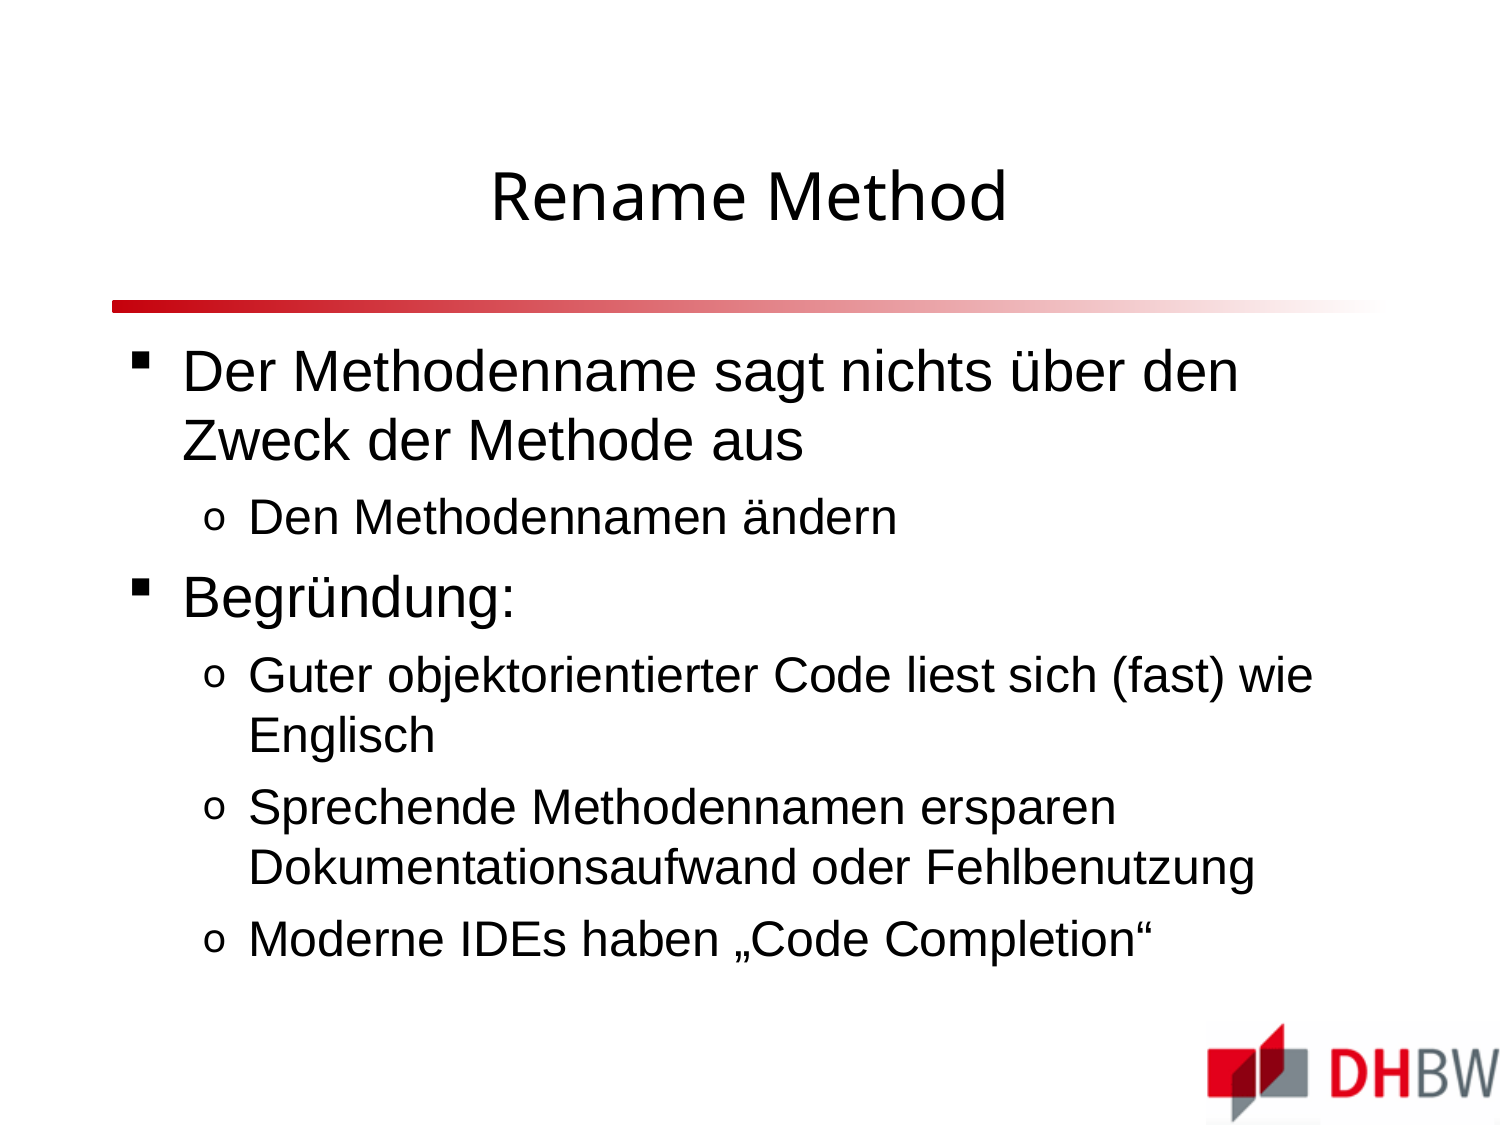

# Rename Method
Der Methodenname sagt nichts über den Zweck der Methode aus
Den Methodennamen ändern
Begründung:
Guter objektorientierter Code liest sich (fast) wie Englisch
Sprechende Methodennamen ersparen Dokumentationsaufwand oder Fehlbenutzung
Moderne IDEs haben „Code Completion“